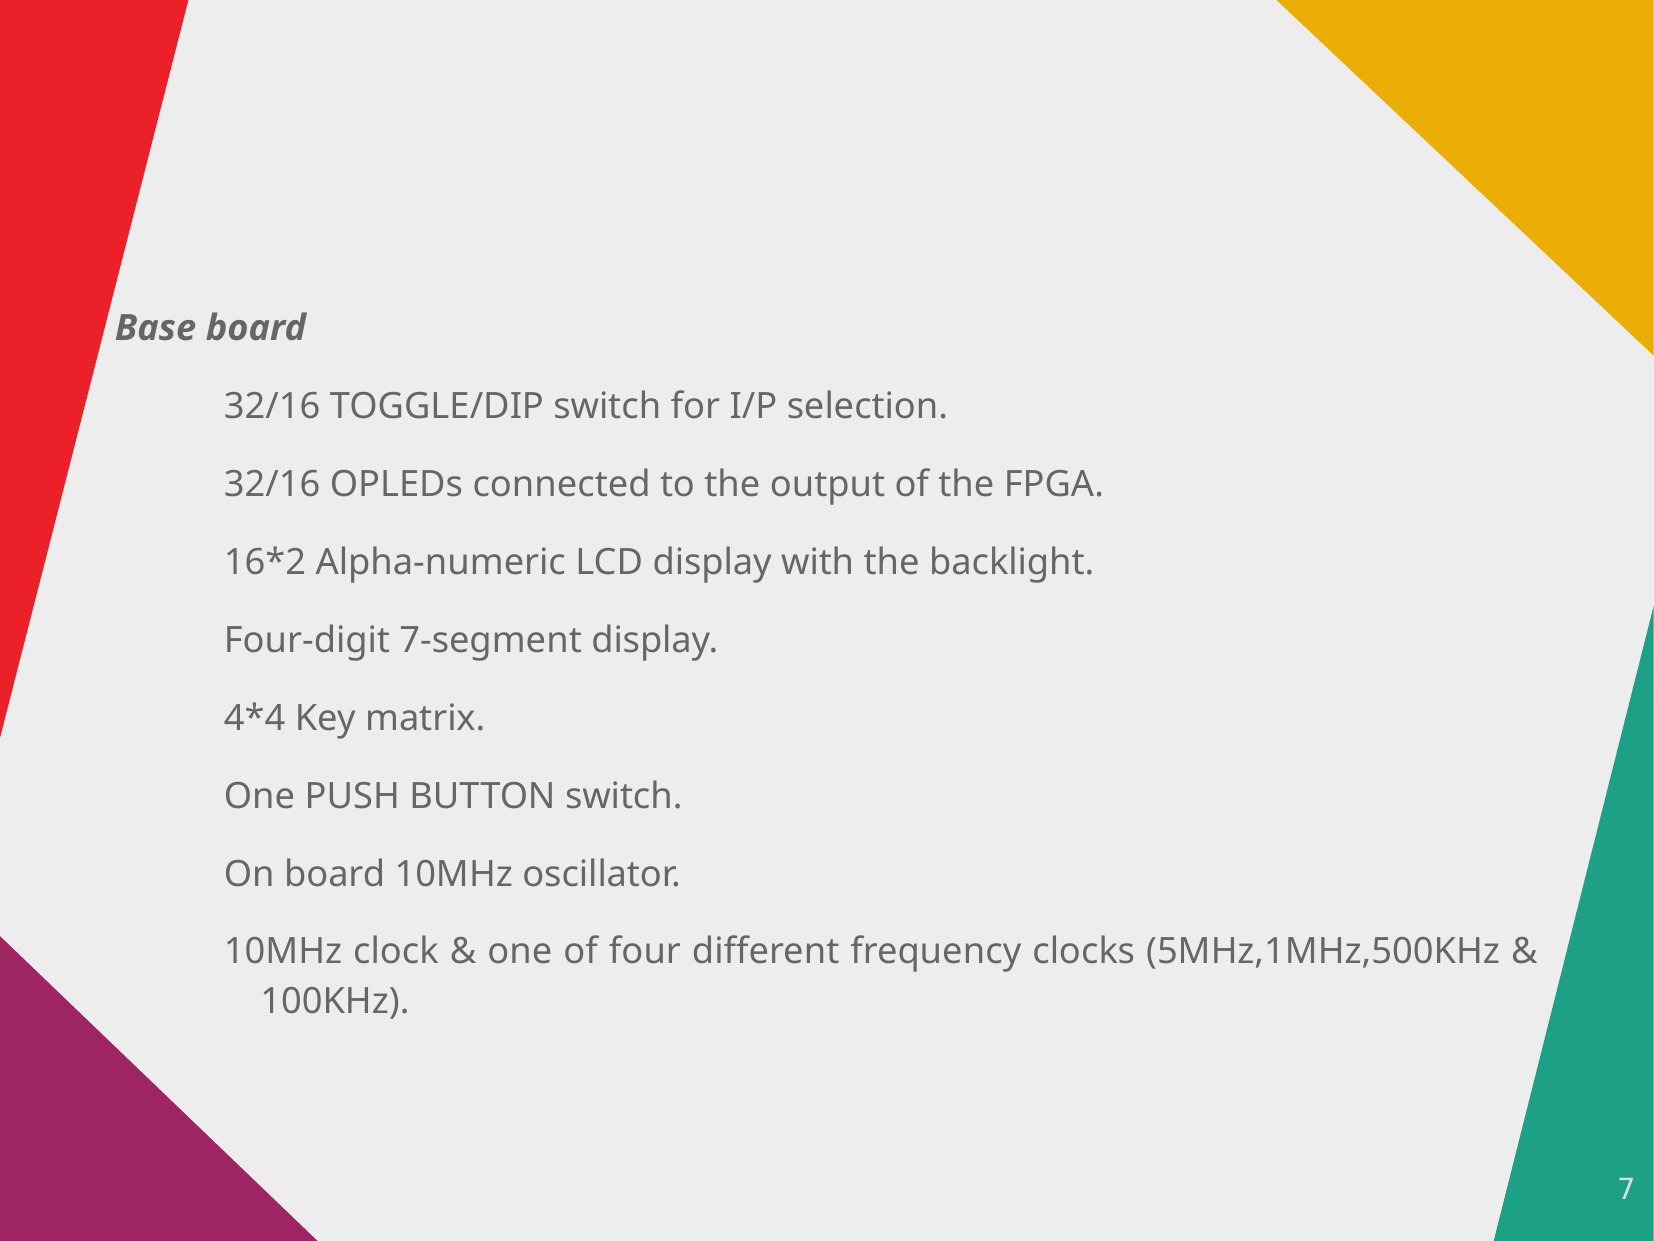

# Base board
32/16 TOGGLE/DIP switch for I/P selection.
32/16 OPLEDs connected to the output of the FPGA.
16*2 Alpha-numeric LCD display with the backlight.
Four-digit 7-segment display.
4*4 Key matrix.
One PUSH BUTTON switch.
On board 10MHz oscillator.
10MHz clock & one of four different frequency clocks (5MHz,1MHz,500KHz & 100KHz).
7